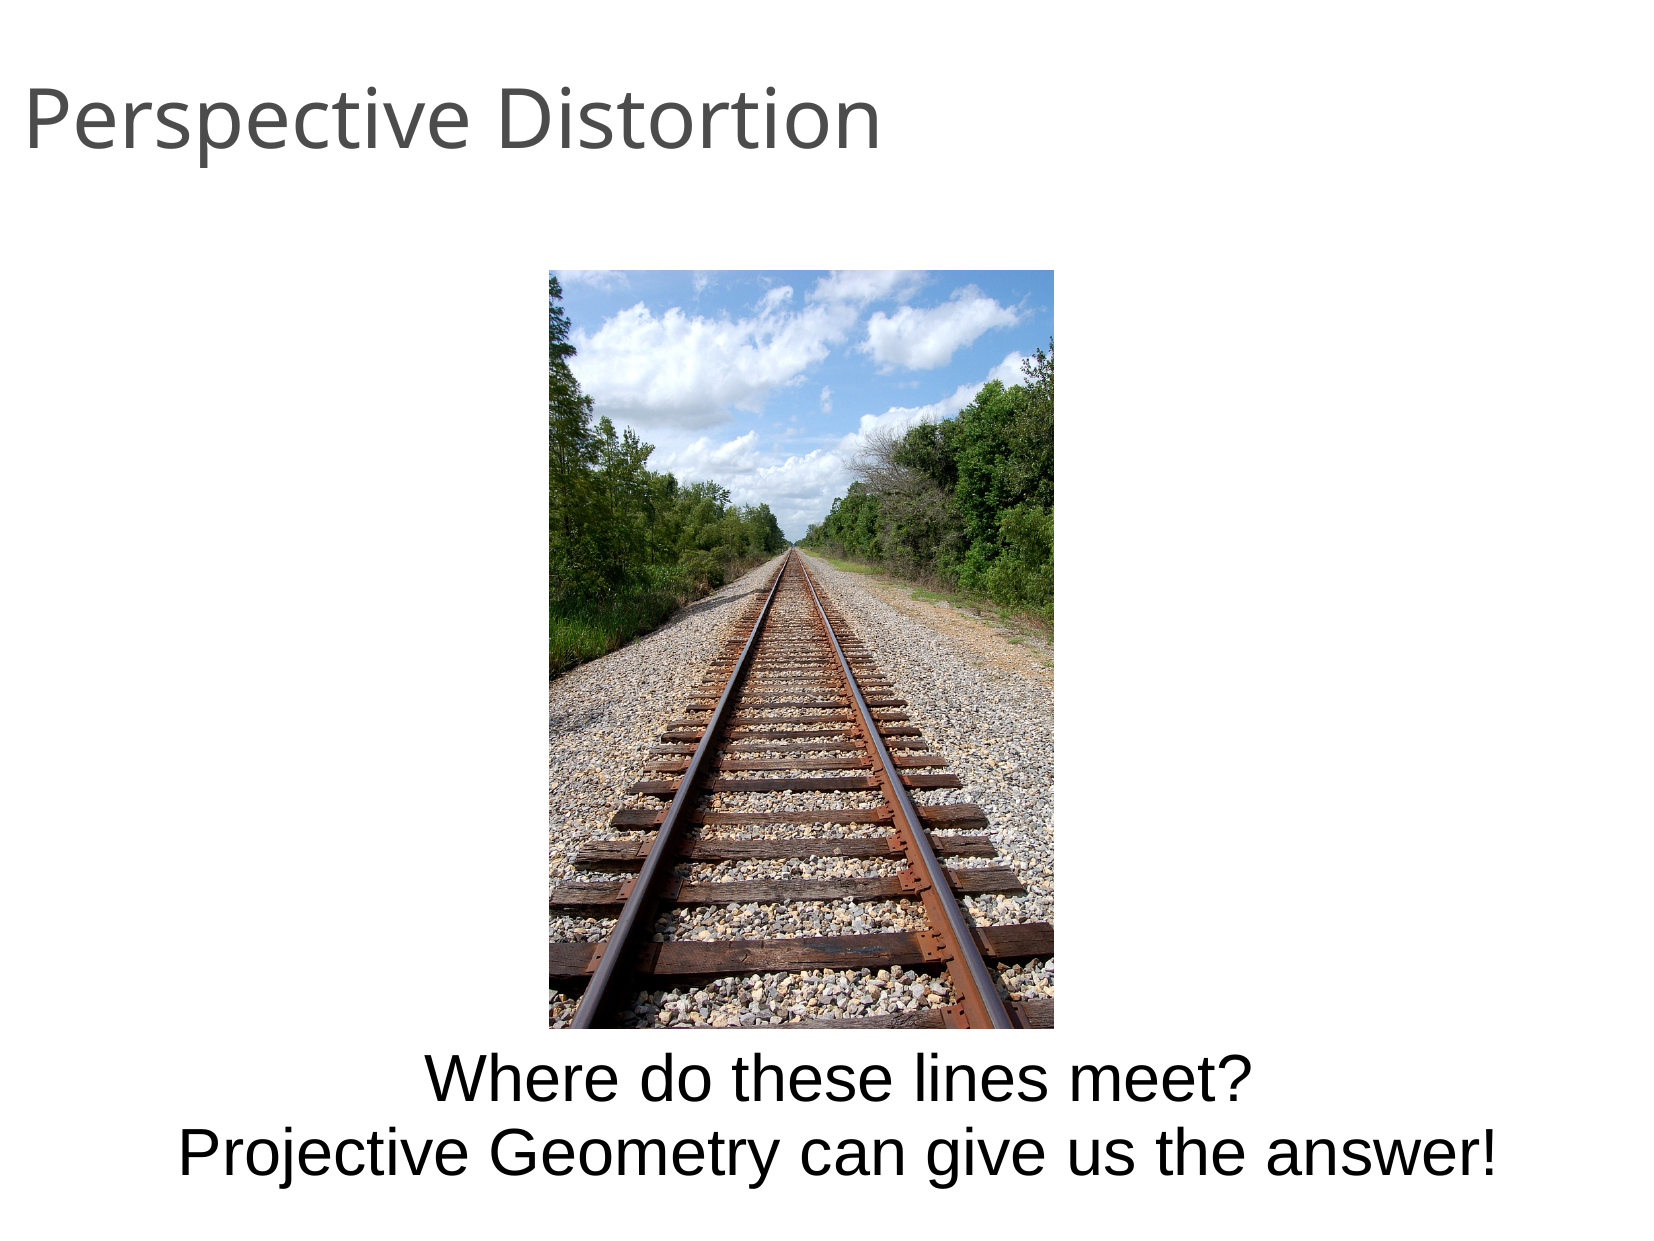

# Perspective Distortion
Where do these lines meet?
Projective Geometry can give us the answer!